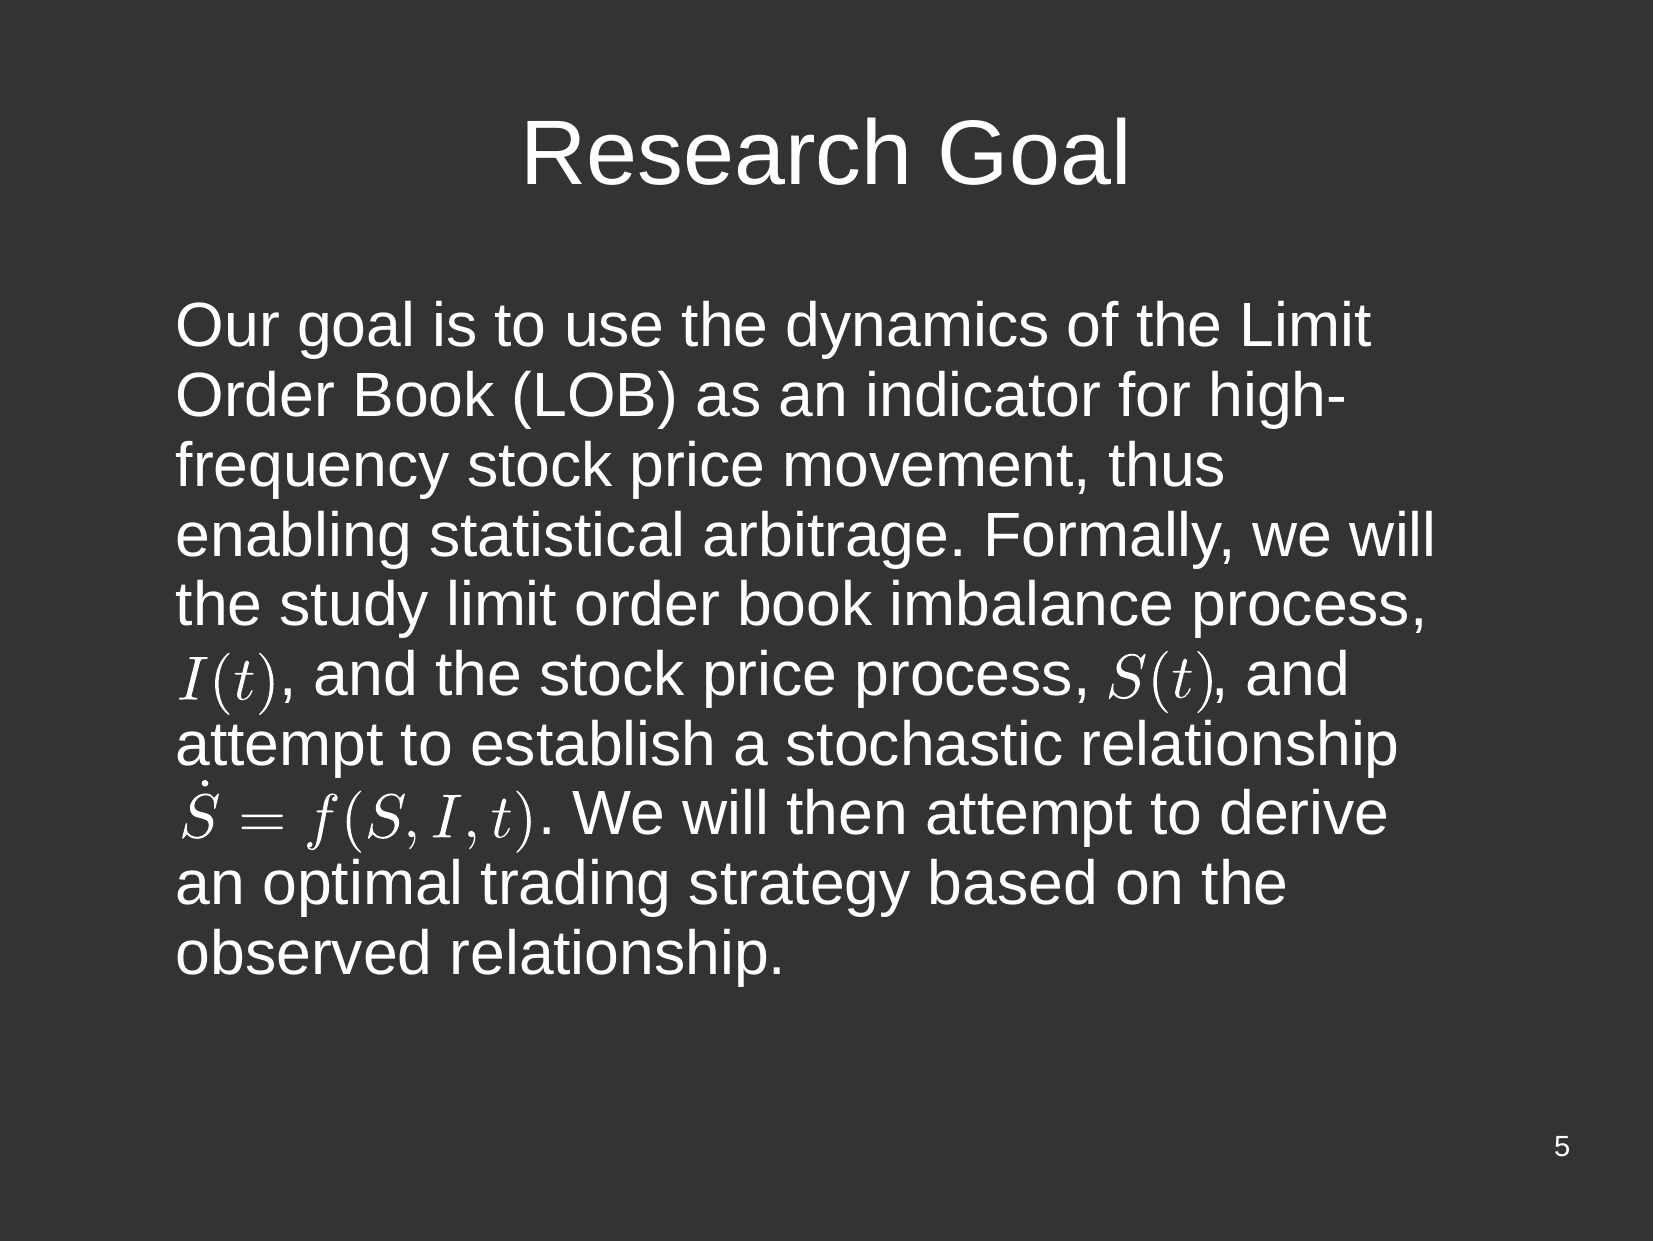

# Research Goal
Our goal is to use the dynamics of the Limit Order Book (LOB) as an indicator for high-frequency stock price movement, thus enabling statistical arbitrage. Formally, we will the study limit order book imbalance process, , and the stock price process, , and attempt to establish a stochastic relationship . We will then attempt to derive an optimal trading strategy based on the observed relationship.
5